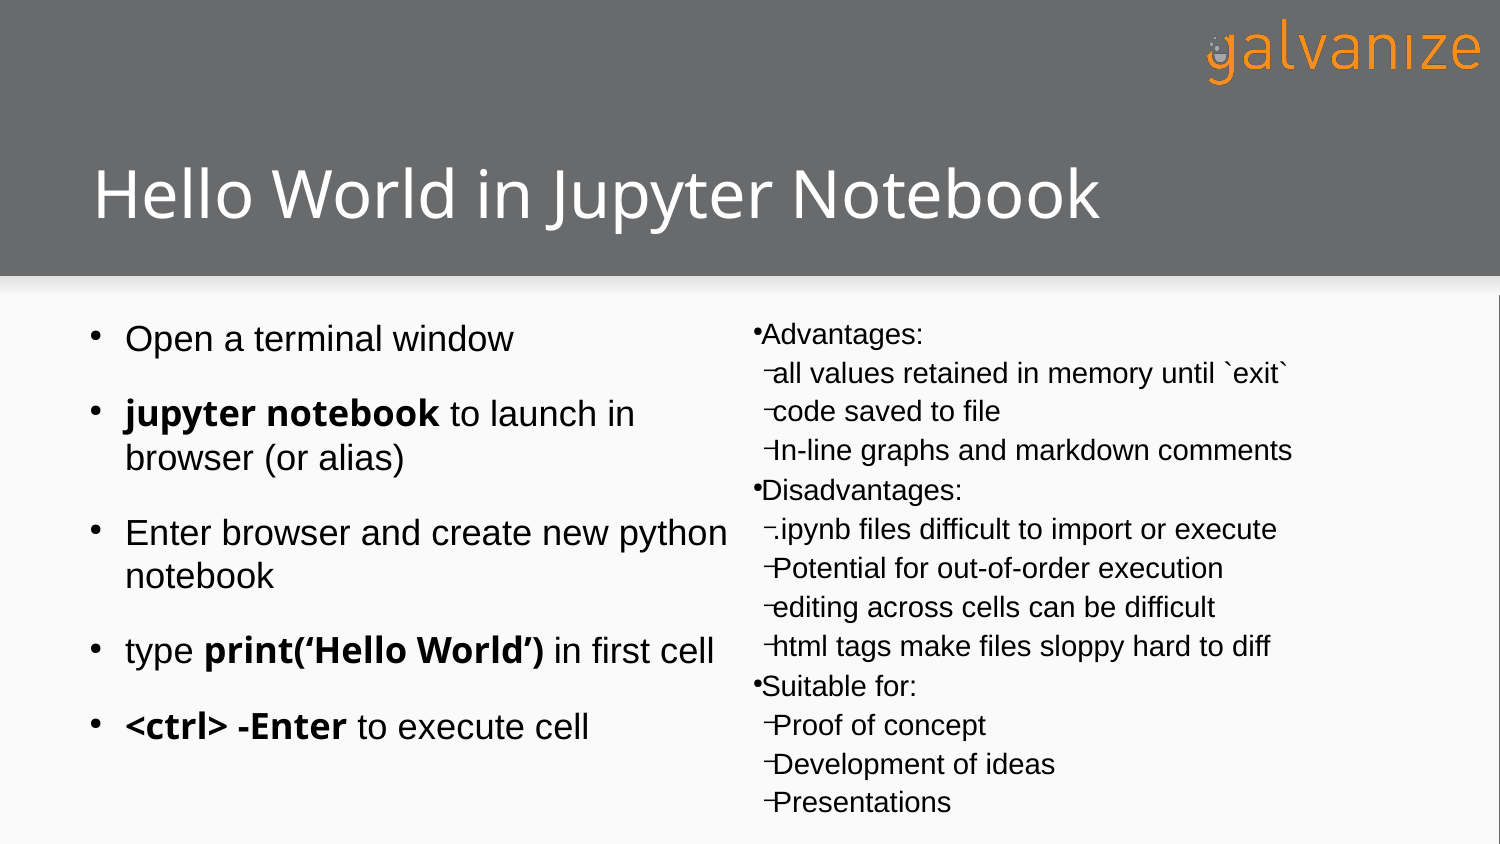

# Hello World in Jupyter Notebook
Open a terminal window
jupyter notebook to launch in browser (or alias)
Enter browser and create new python notebook
type print(‘Hello World’) in first cell
<ctrl> -Enter to execute cell
Advantages:
all values retained in memory until `exit`
code saved to file
In-line graphs and markdown comments
Disadvantages:
.ipynb files difficult to import or execute
Potential for out-of-order execution
editing across cells can be difficult
html tags make files sloppy hard to diff
Suitable for:
Proof of concept
Development of ideas
Presentations